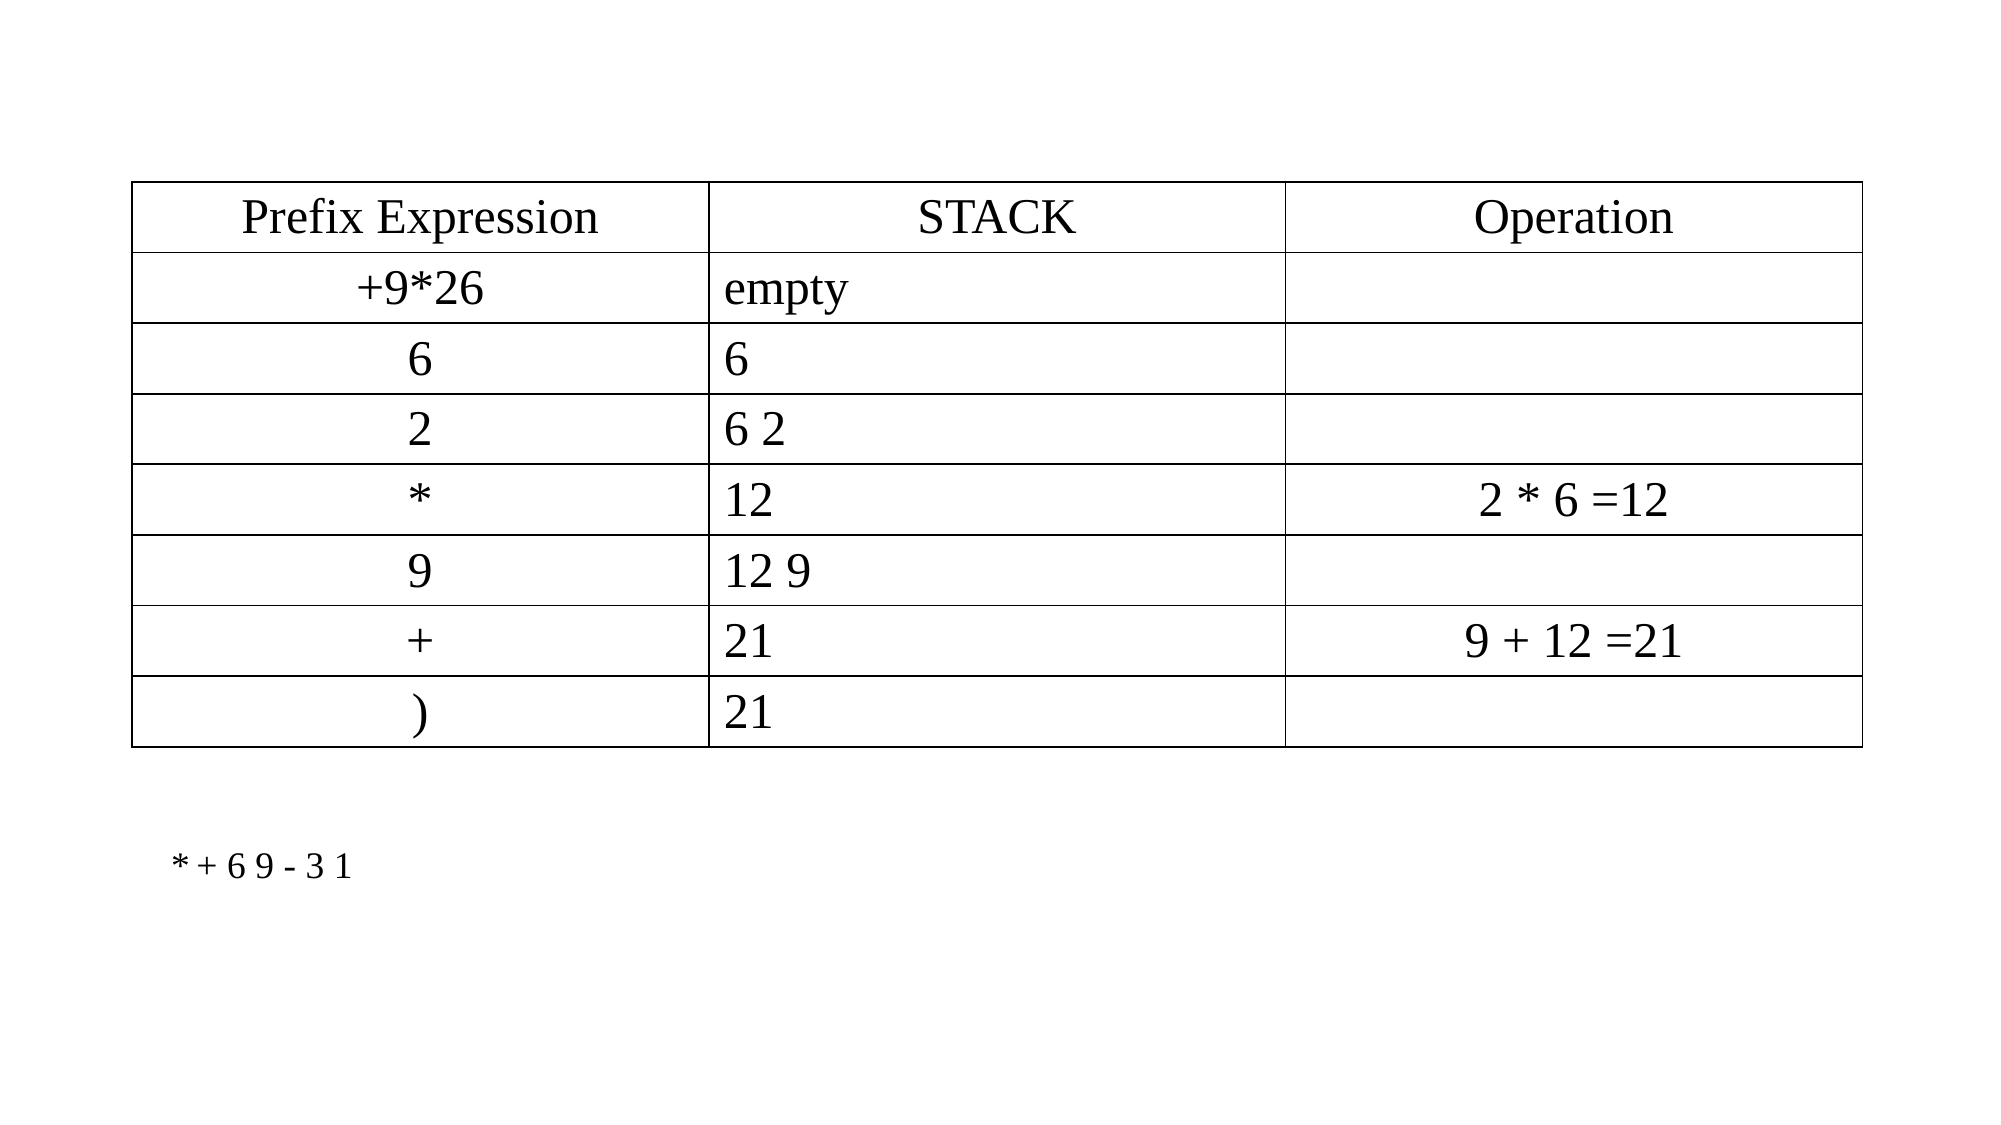

| Prefix Expression | STACK | Operation |
| --- | --- | --- |
| +9\*26 | empty | |
| 6 | 6 | |
| 2 | 6 2 | |
| \* | 12 | 2 \* 6 =12 |
| 9 | 12 9 | |
| + | 21 | 9 + 12 =21 |
| ) | 21 | |
* + 6 9 - 3 1